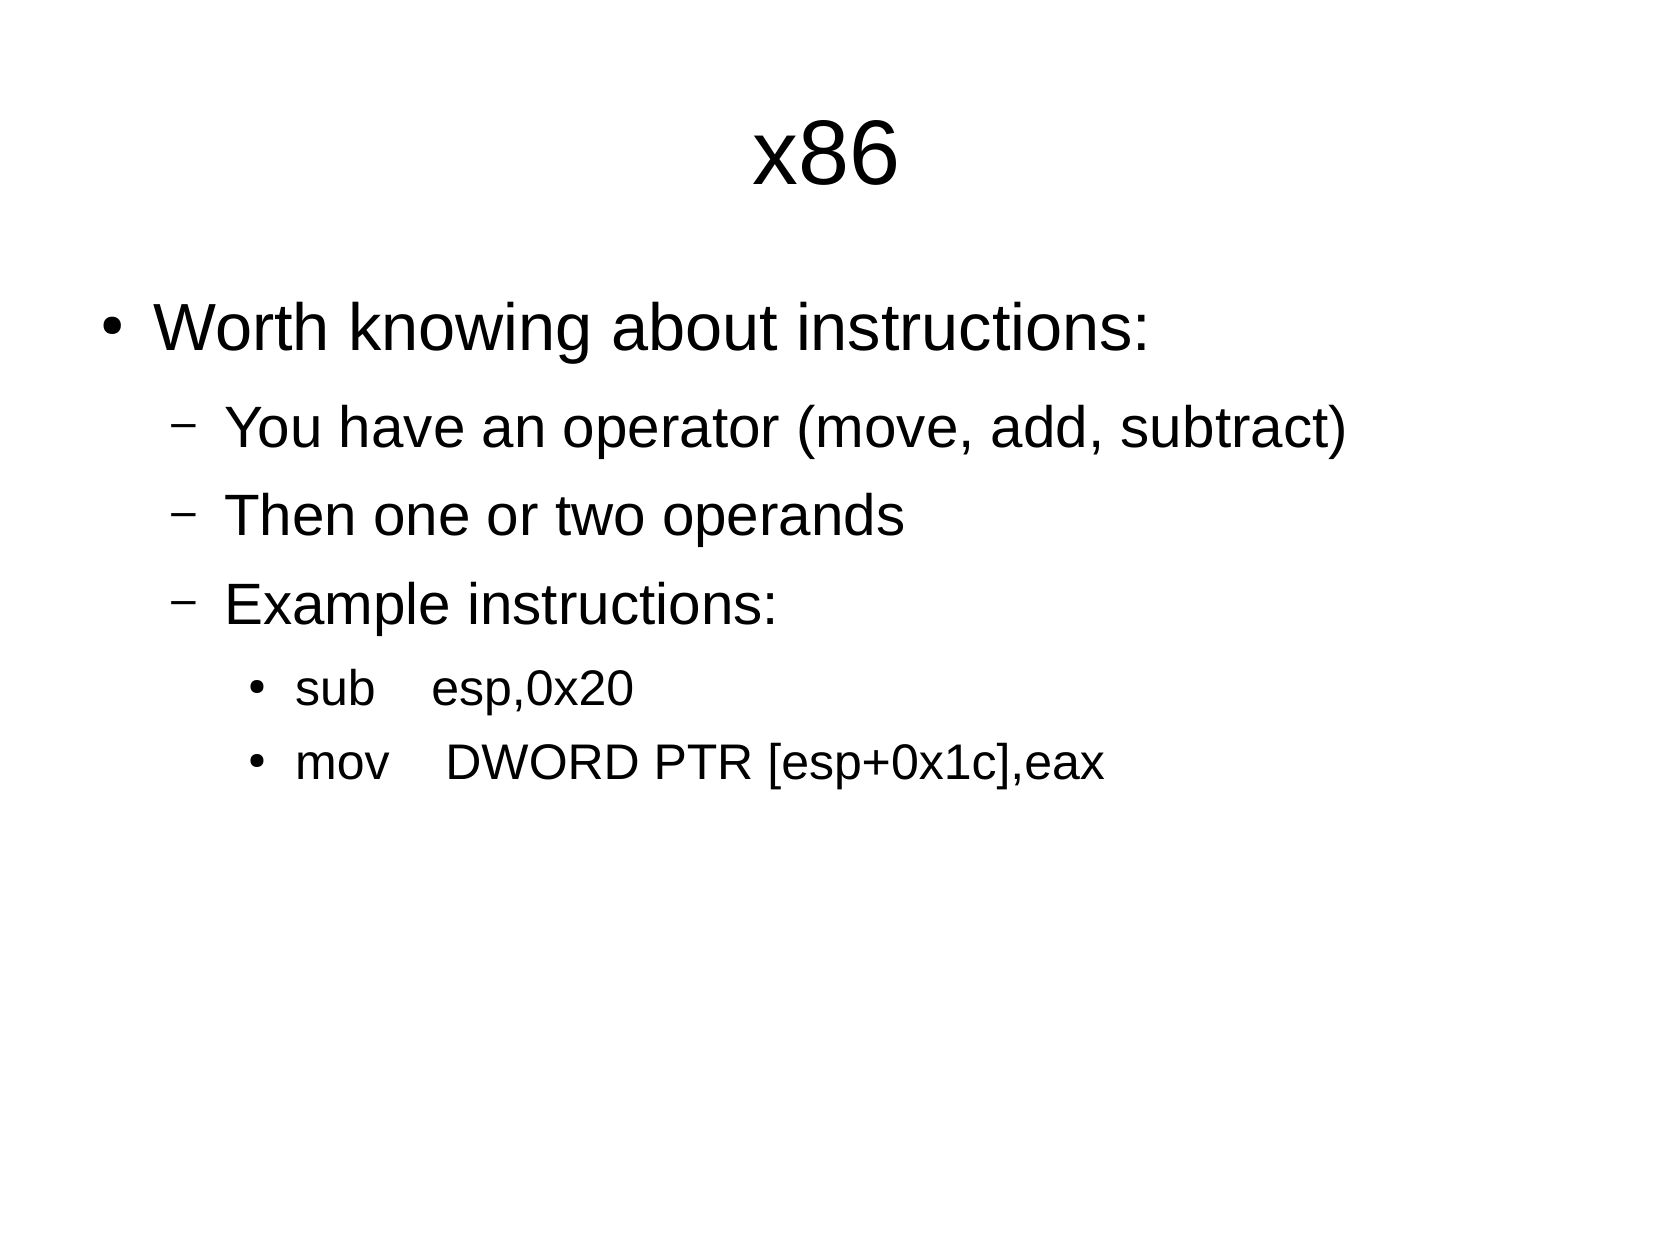

# x86
Worth knowing about instructions:
You have an operator (move, add, subtract)
Then one or two operands
Example instructions:
sub esp,0x20
mov DWORD PTR [esp+0x1c],eax